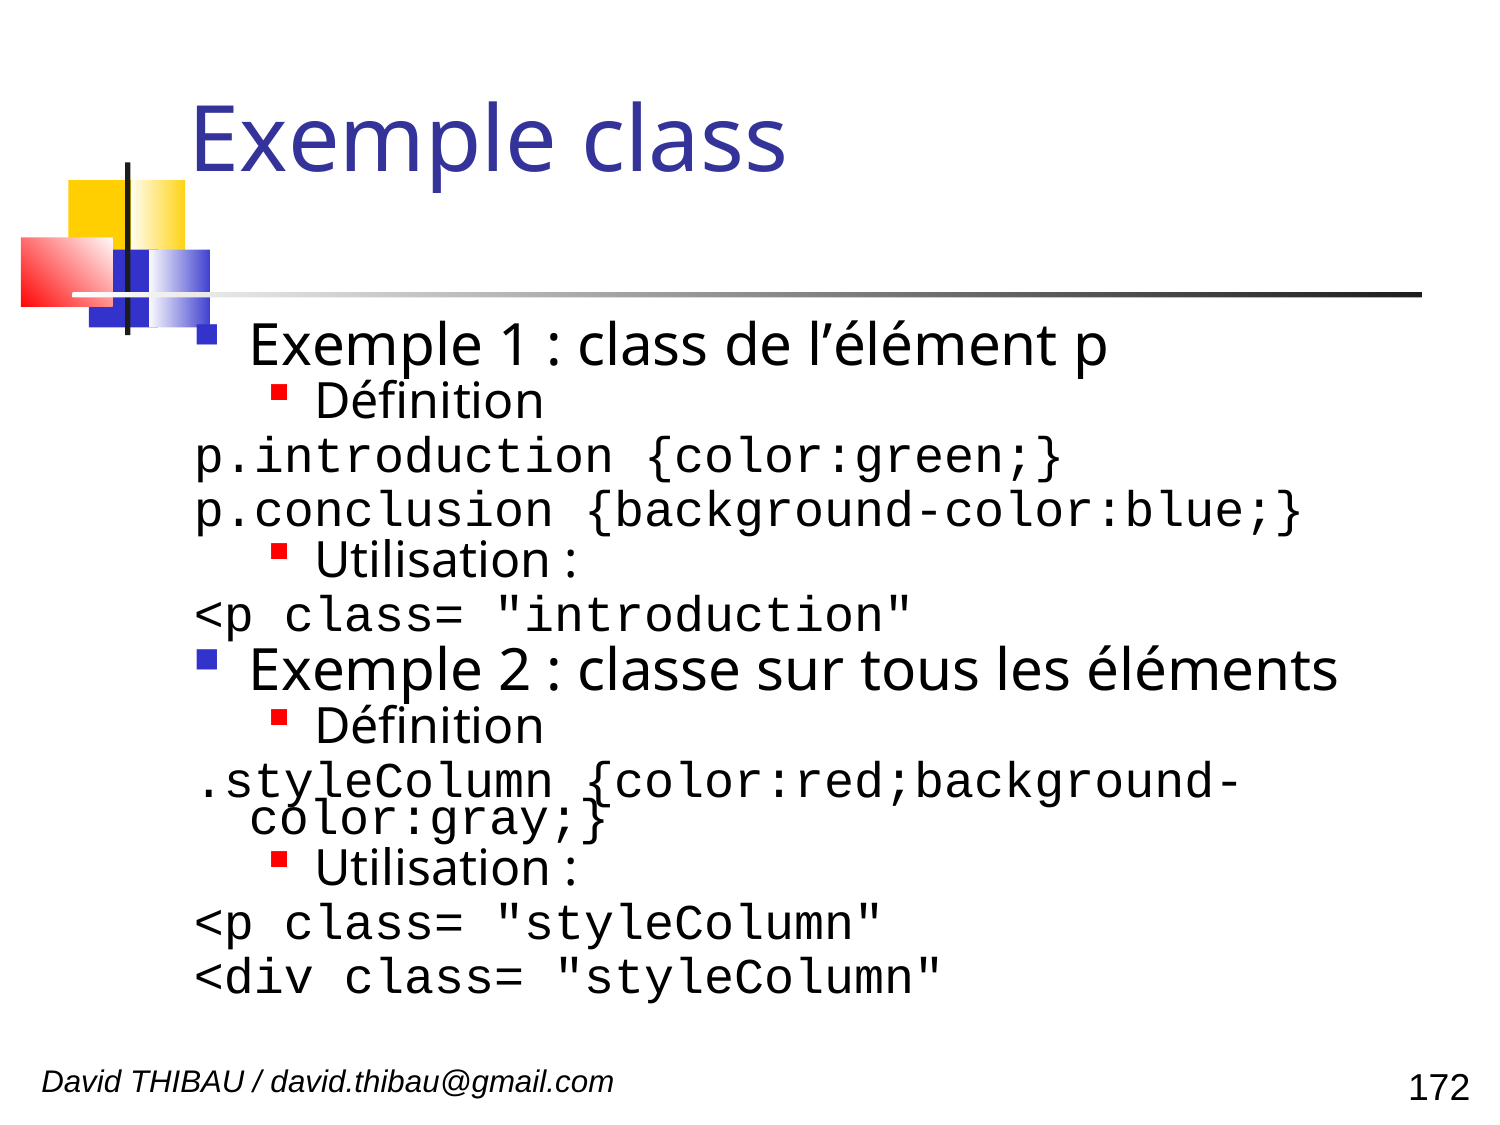

# Exemple class
Exemple 1 : class de l’élément p
Définition
p.introduction {color:green;}
p.conclusion {background-color:blue;}
Utilisation :
<p class= "introduction"
Exemple 2 : classe sur tous les éléments
Définition
.styleColumn {color:red;background-color:gray;}
Utilisation :
<p class= "styleColumn"
<div class= "styleColumn"